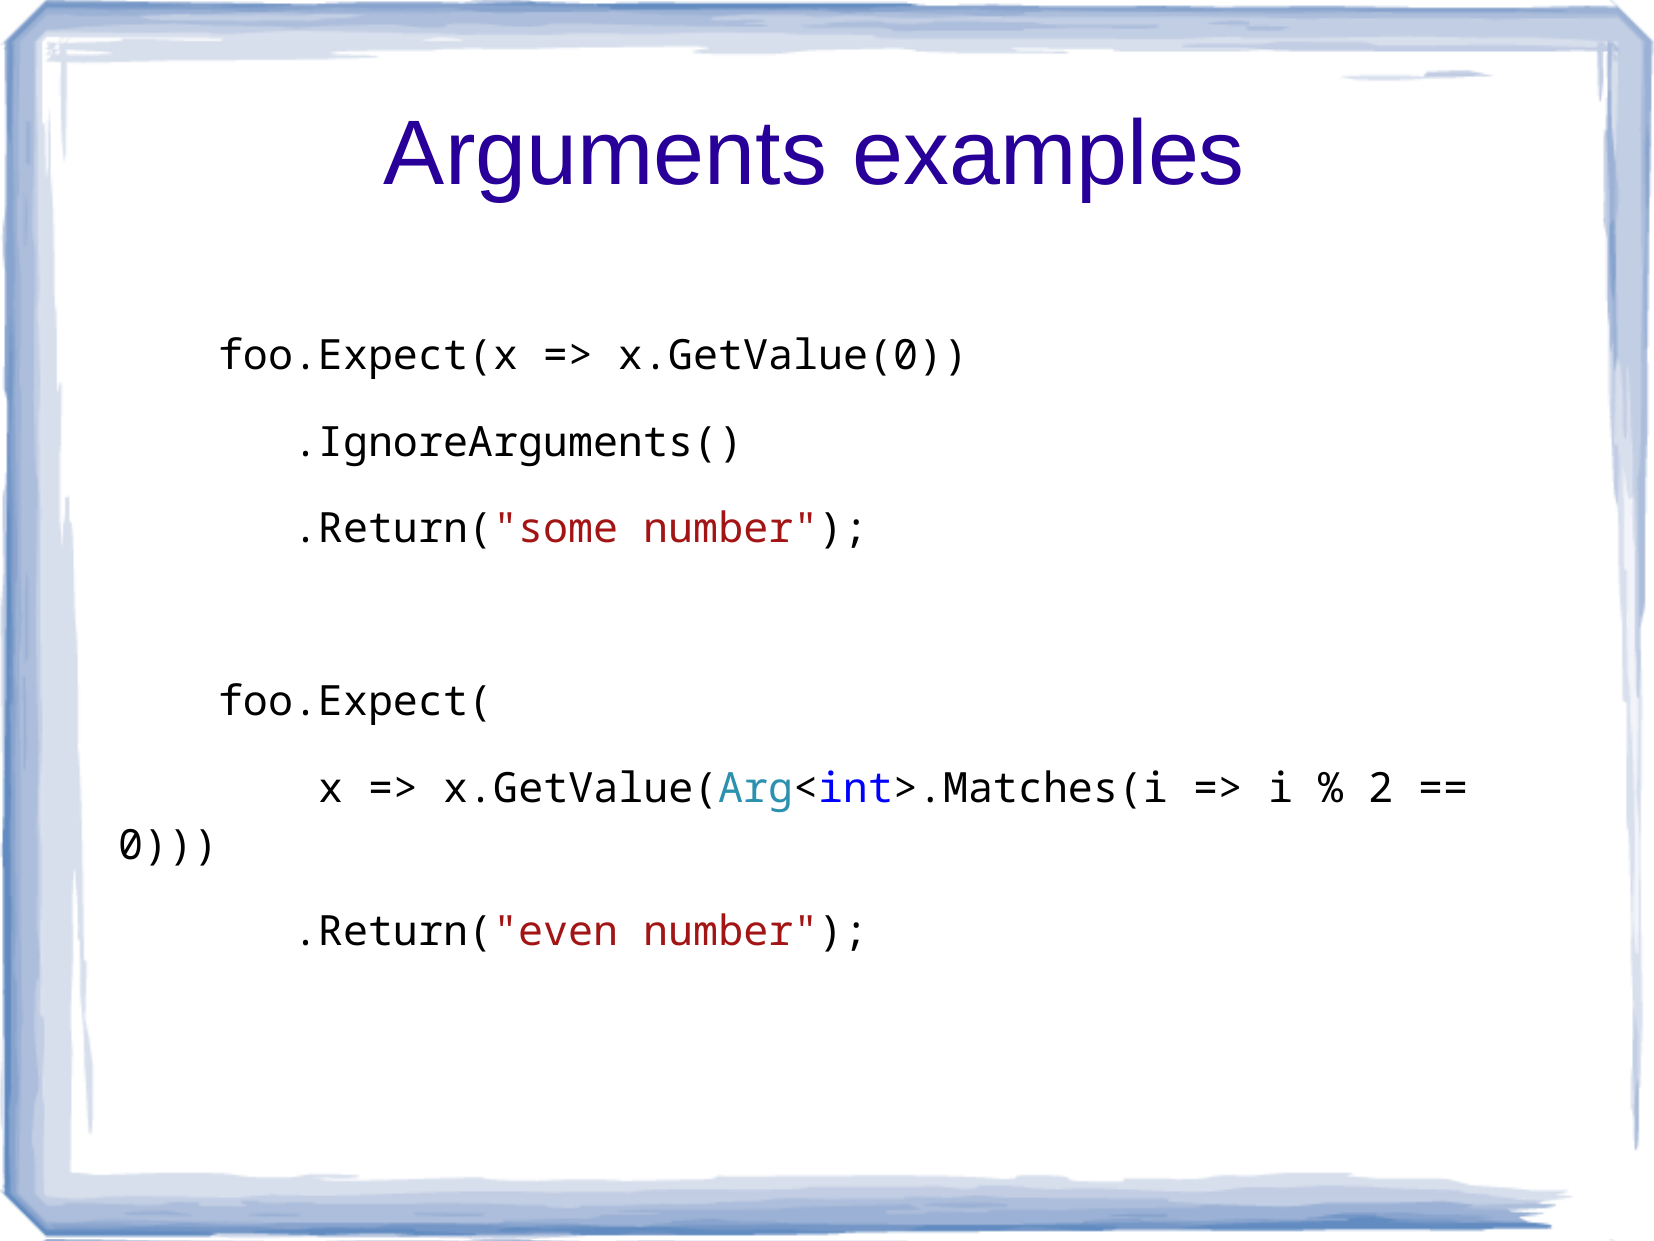

# Arguments examples
 foo.Expect(x => x.GetValue(0))
 .IgnoreArguments()
 .Return("some number");
 foo.Expect(
 x => x.GetValue(Arg<int>.Matches(i => i % 2 == 0)))
 .Return("even number");